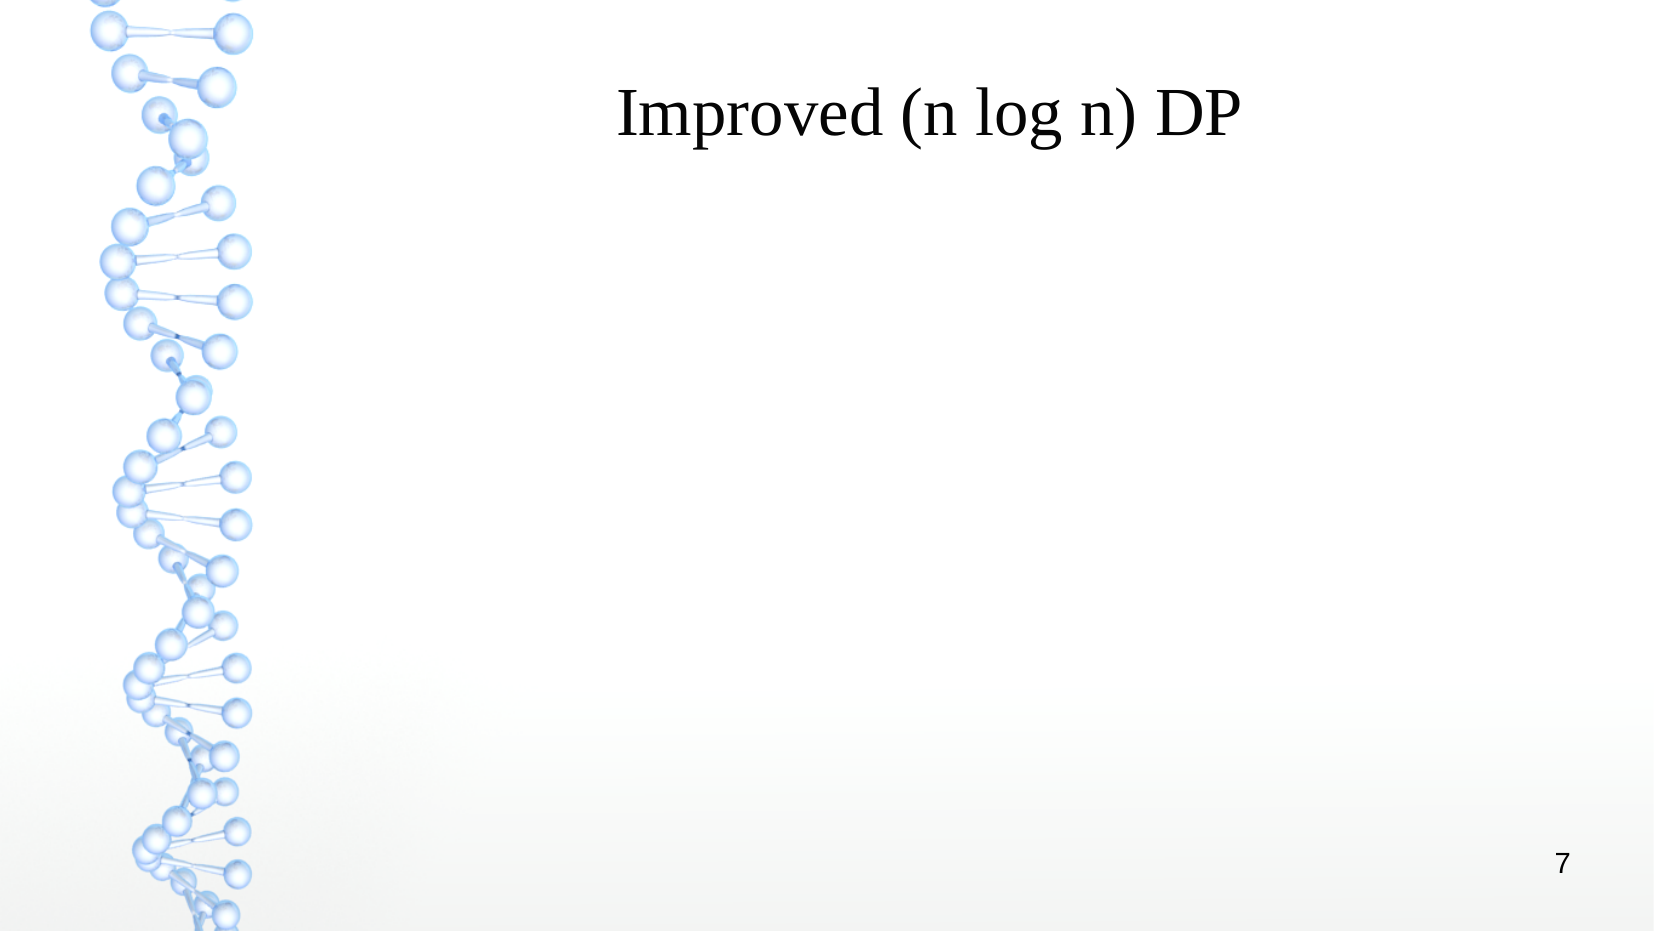

# Improved (n log n) DP
7